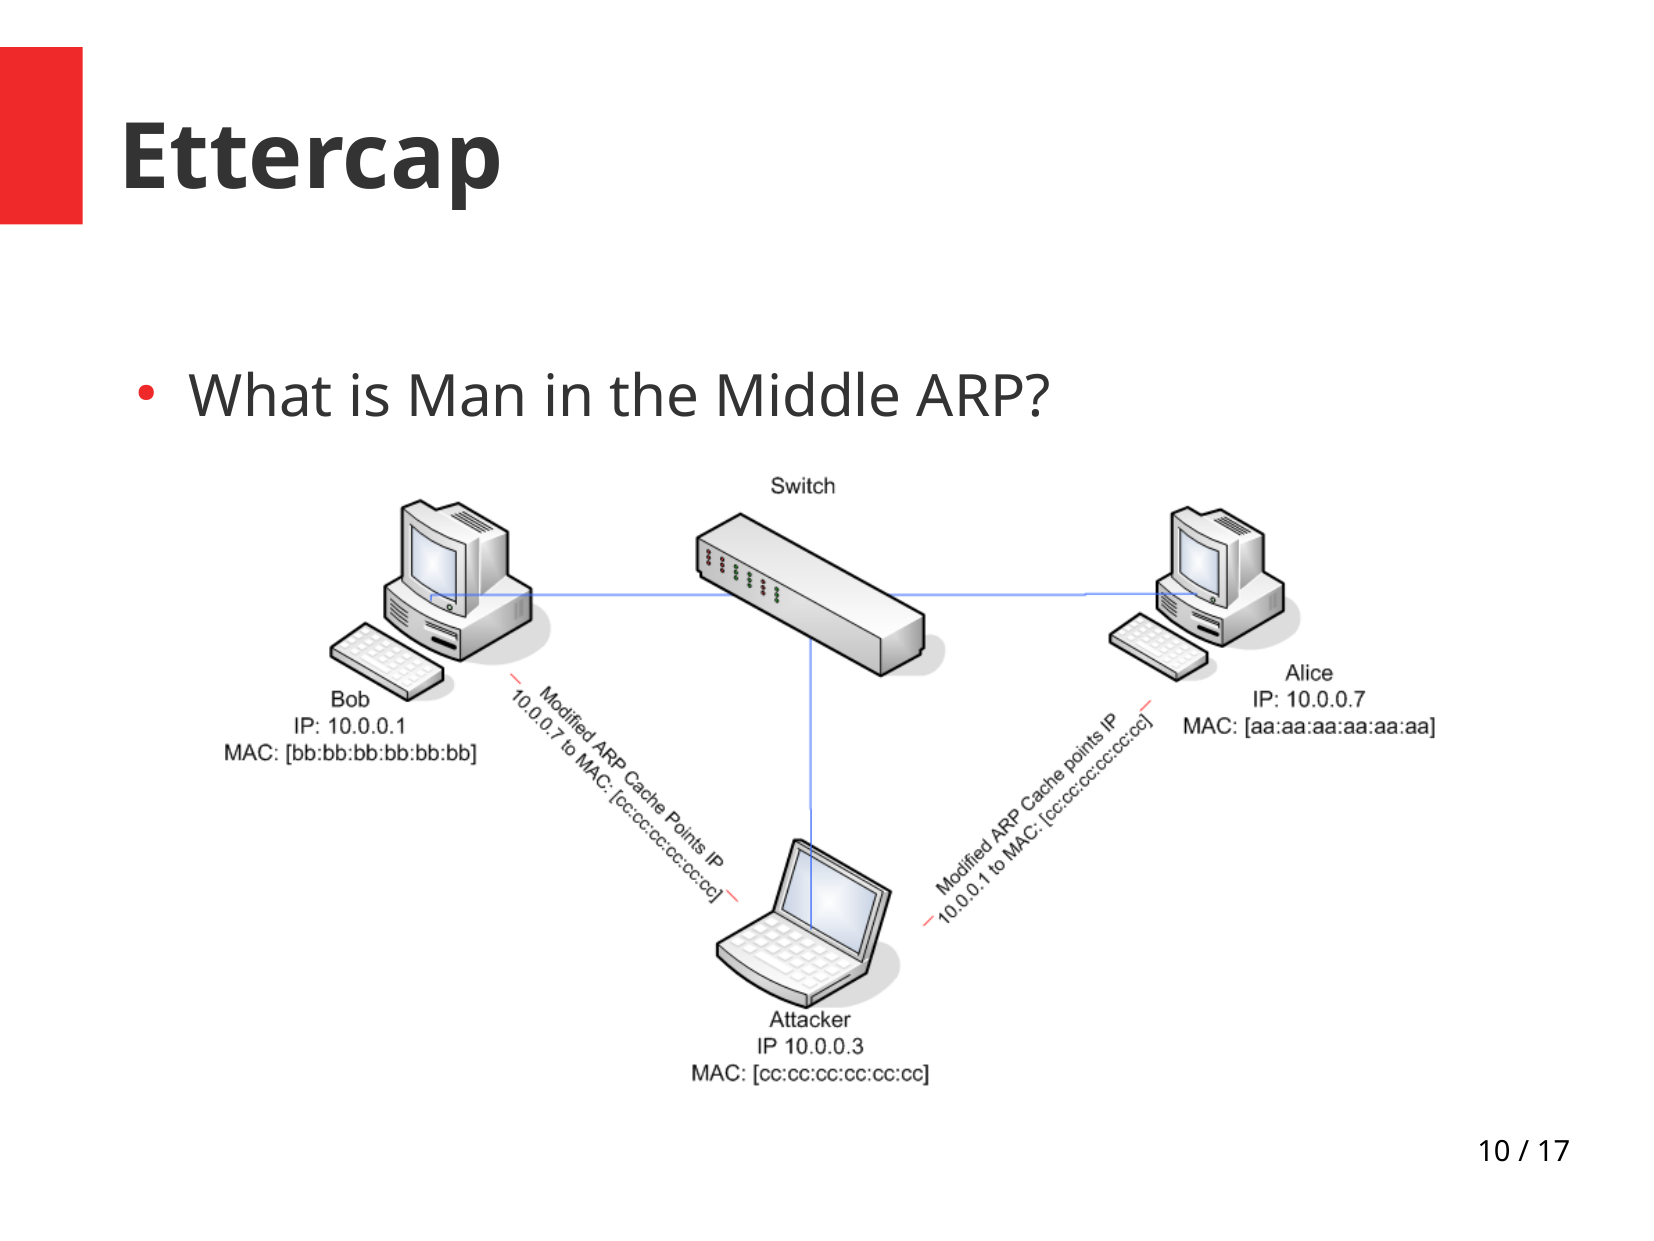

# Ettercap
What is Man in the Middle ARP?
10